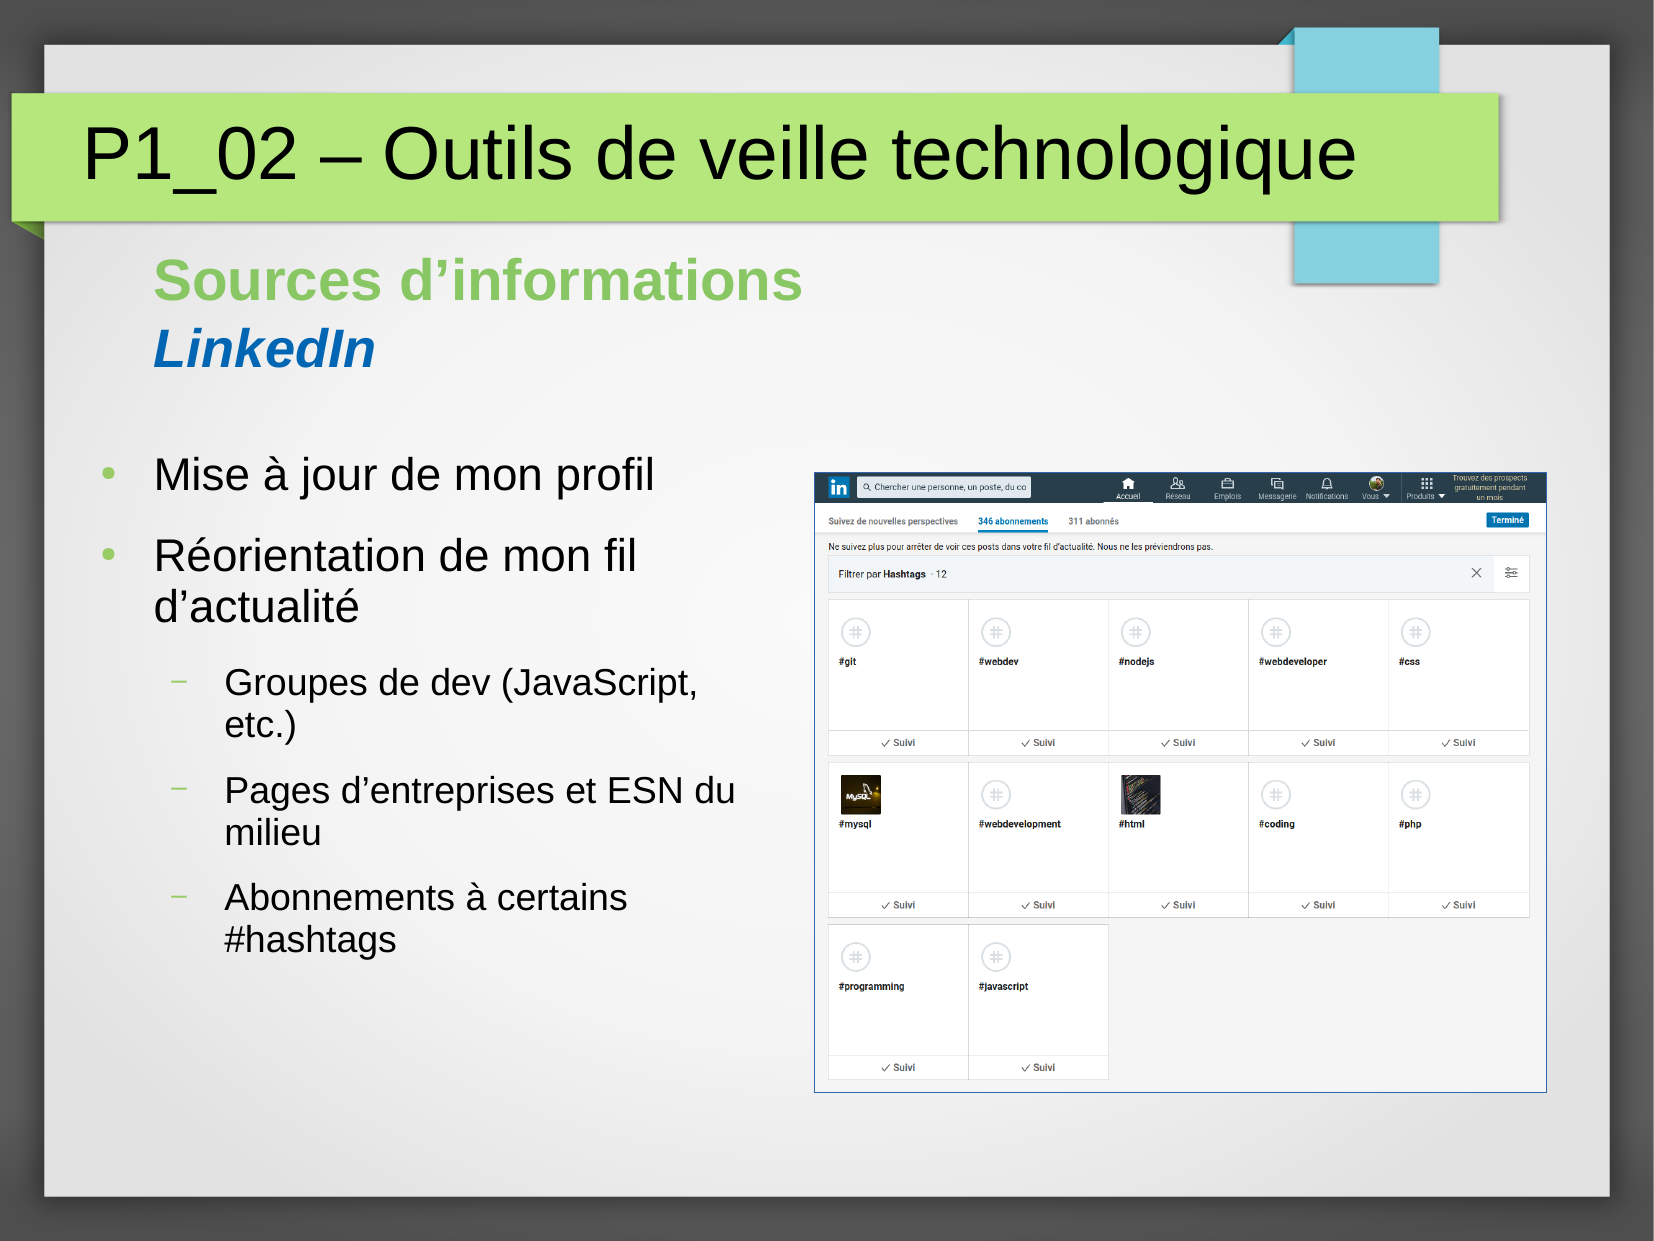

# P1_02 – Outils de veille technologique
Sources d’informations
LinkedIn
Mise à jour de mon profil
Réorientation de mon fil d’actualité
Groupes de dev (JavaScript, etc.)
Pages d’entreprises et ESN du milieu
Abonnements à certains #hashtags